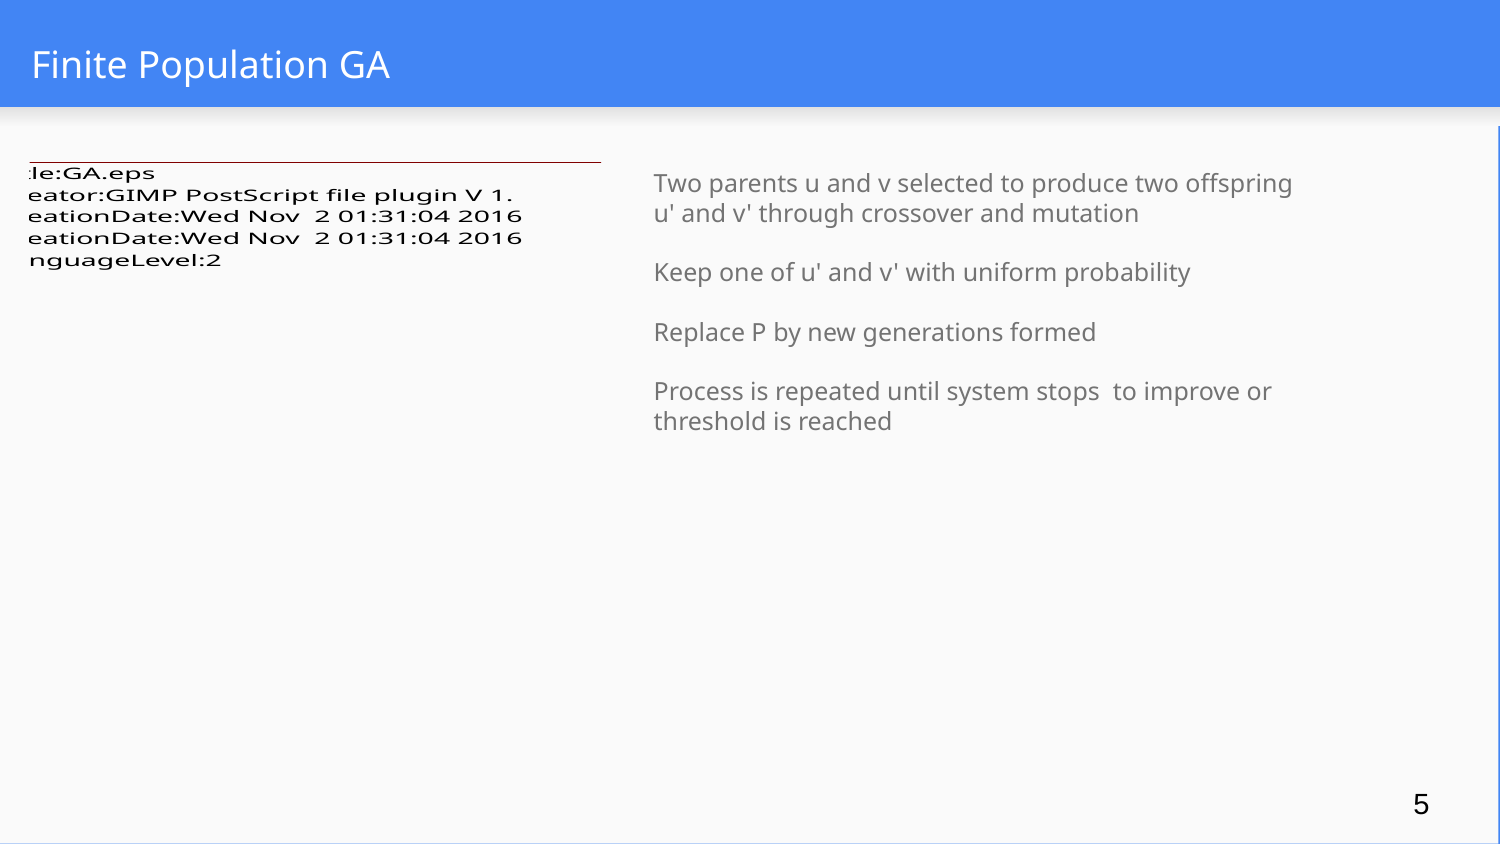

# Finite Population GA
Two parents u and v selected to produce two offspring u' and v' through crossover and mutation
Keep one of u' and v' with uniform probability
Replace P by new generations formed
Process is repeated until system stops to improve or threshold is reached
5